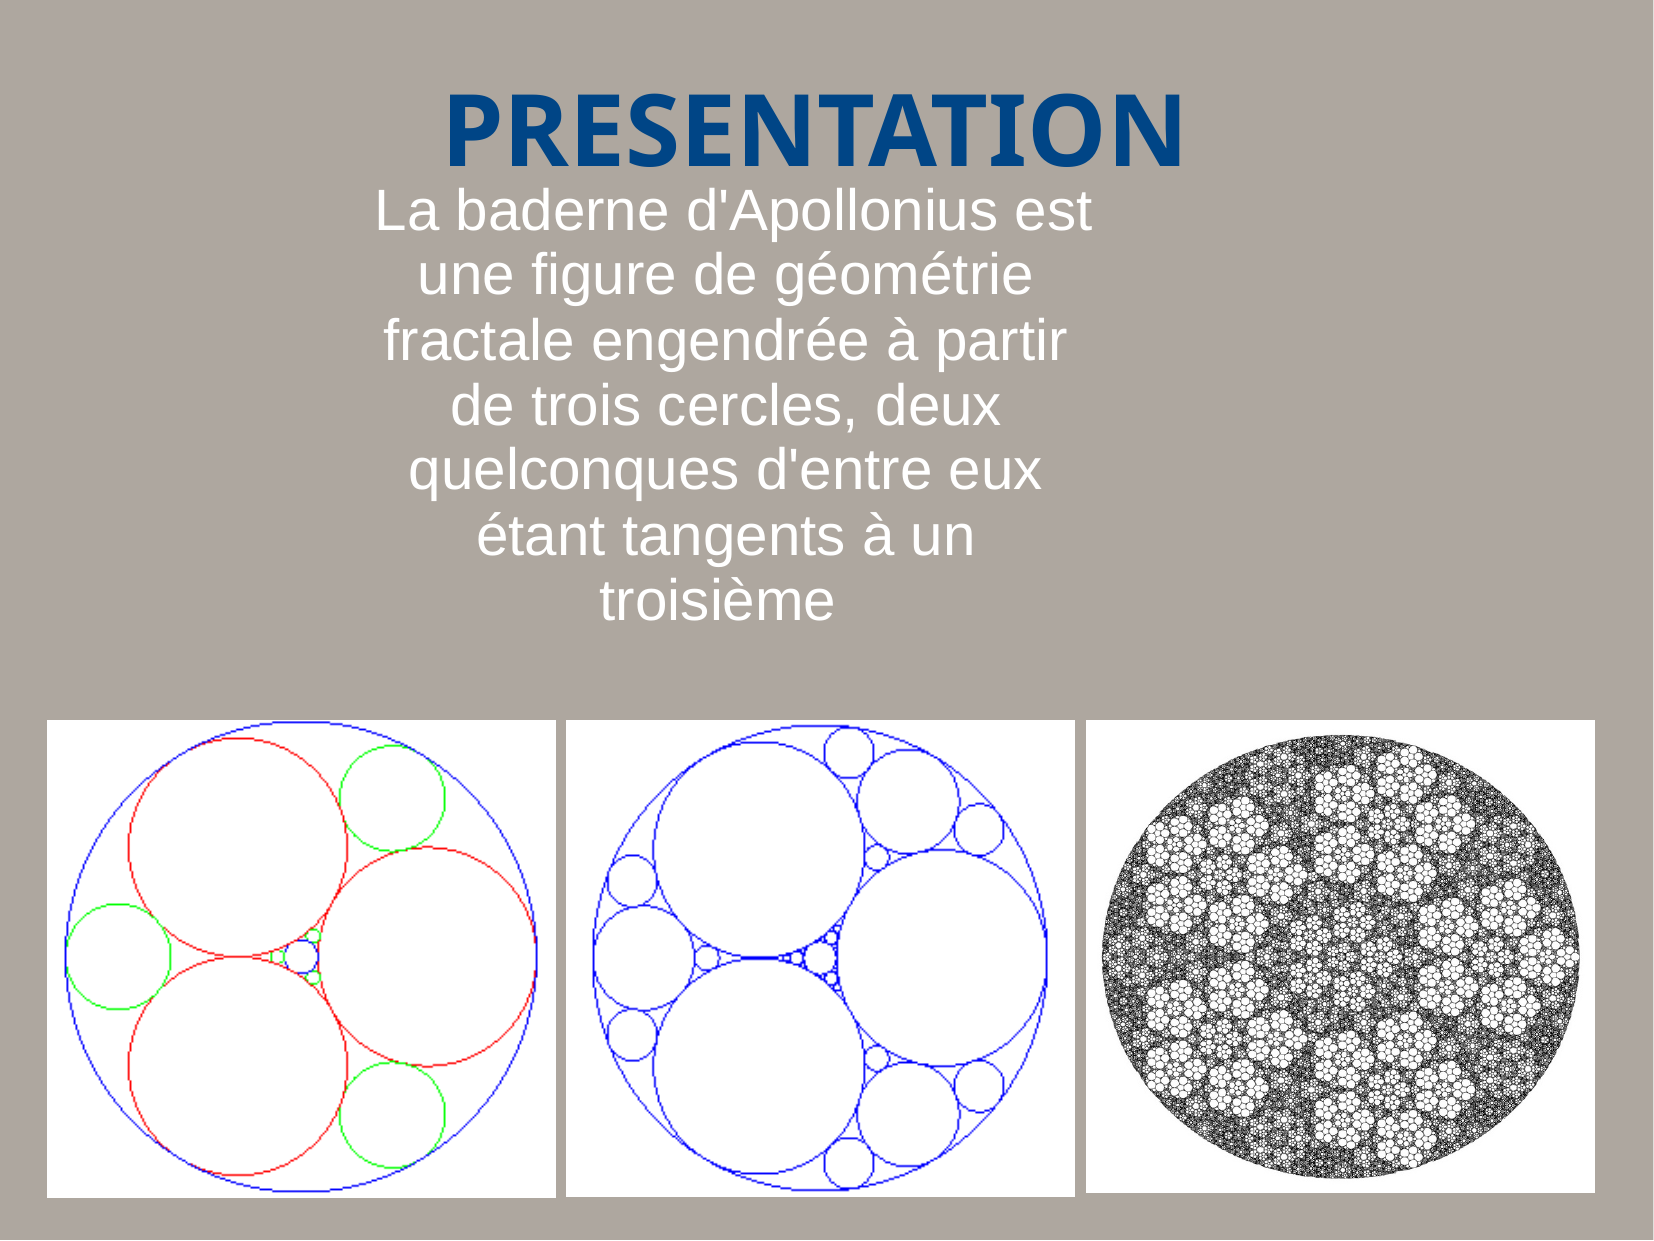

# PRESENTATION
 La baderne d'Apollonius est une figure de géométrie fractale engendrée à partir de trois cercles, deux quelconques d'entre eux étant tangents à un troisième